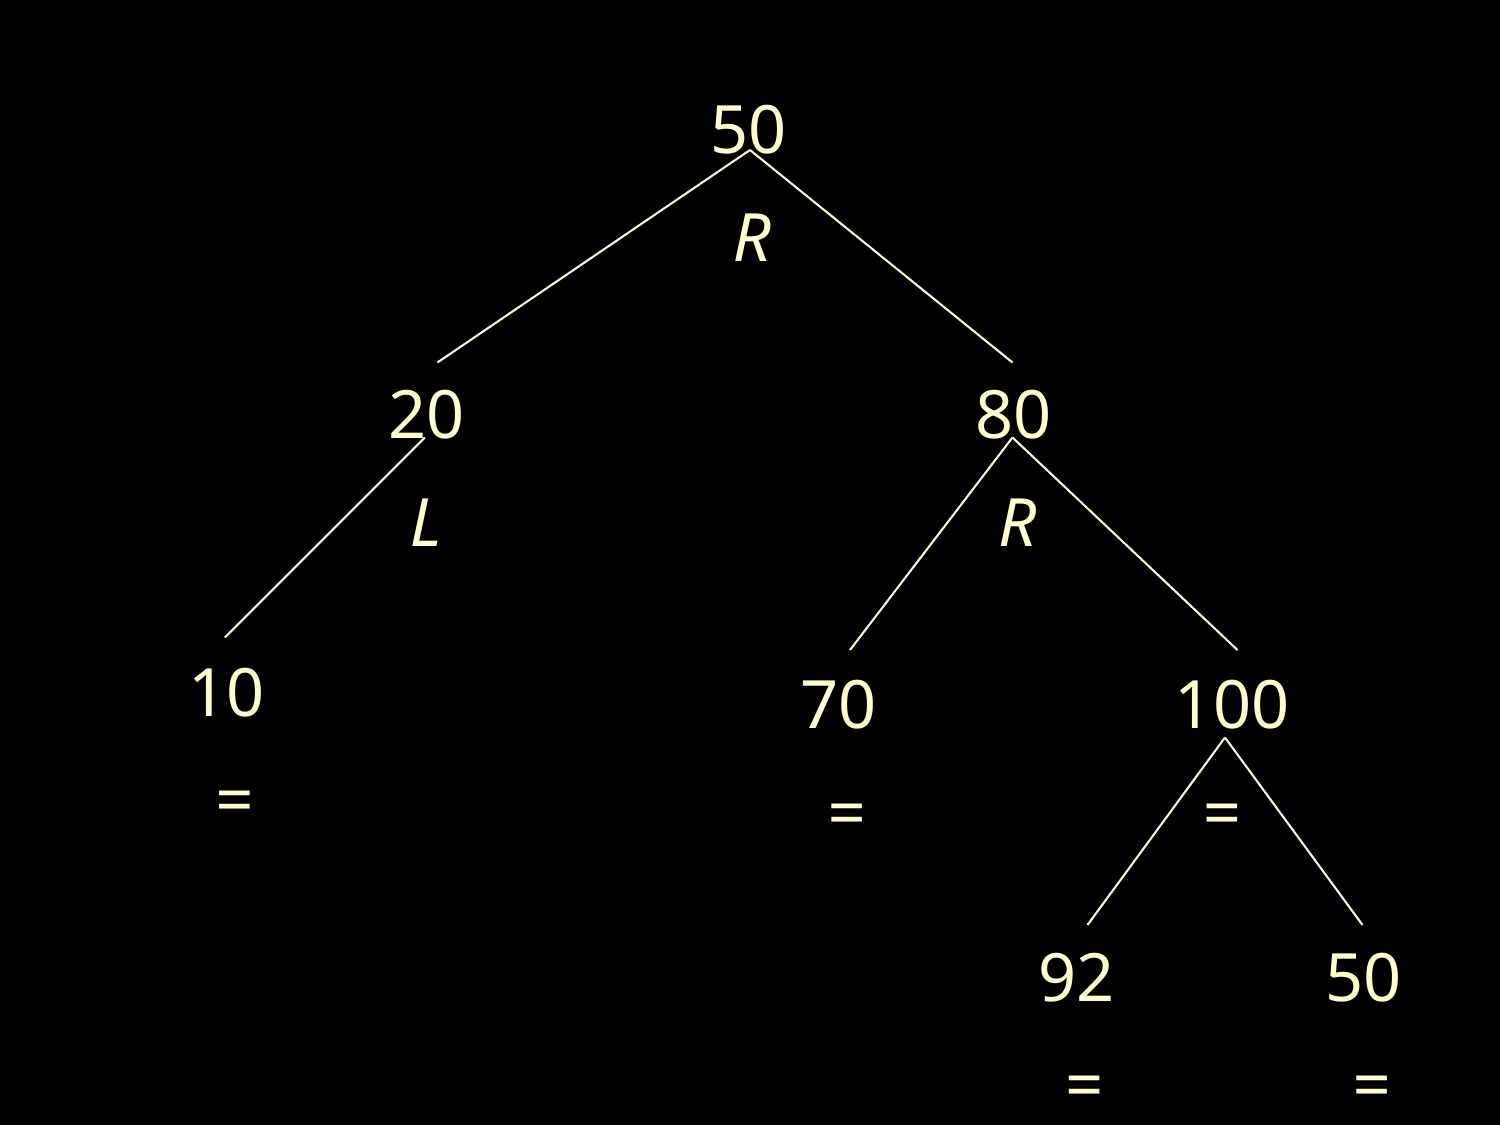

50
R
20
L
80
R
10
=
70
=
100
=
92
=
50
=